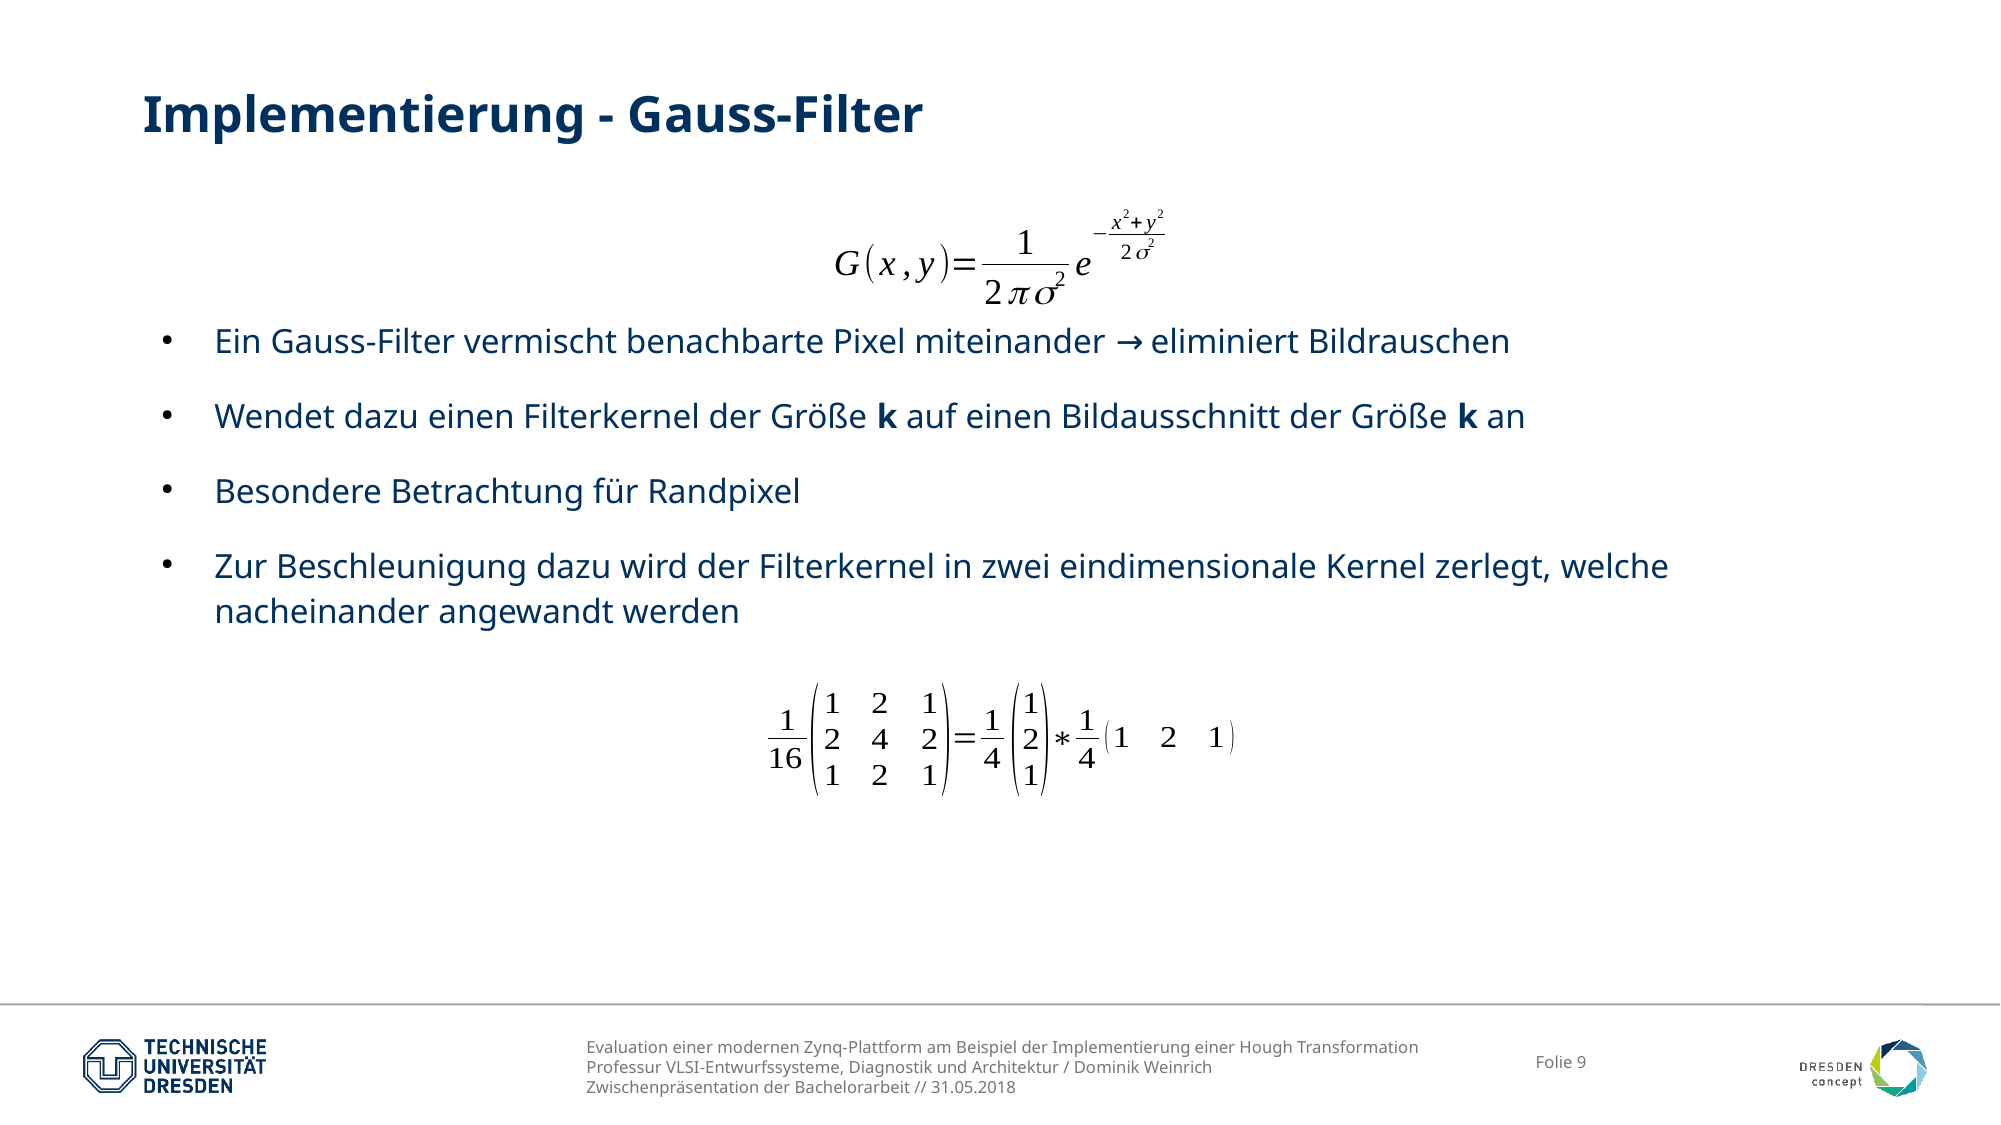

# Implementierung - Gauss-Filter
Ein Gauss-Filter vermischt benachbarte Pixel miteinander → eliminiert Bildrauschen
Wendet dazu einen Filterkernel der Größe k auf einen Bildausschnitt der Größe k an
Besondere Betrachtung für Randpixel
Zur Beschleunigung dazu wird der Filterkernel in zwei eindimensionale Kernel zerlegt, welche nacheinander angewandt werden